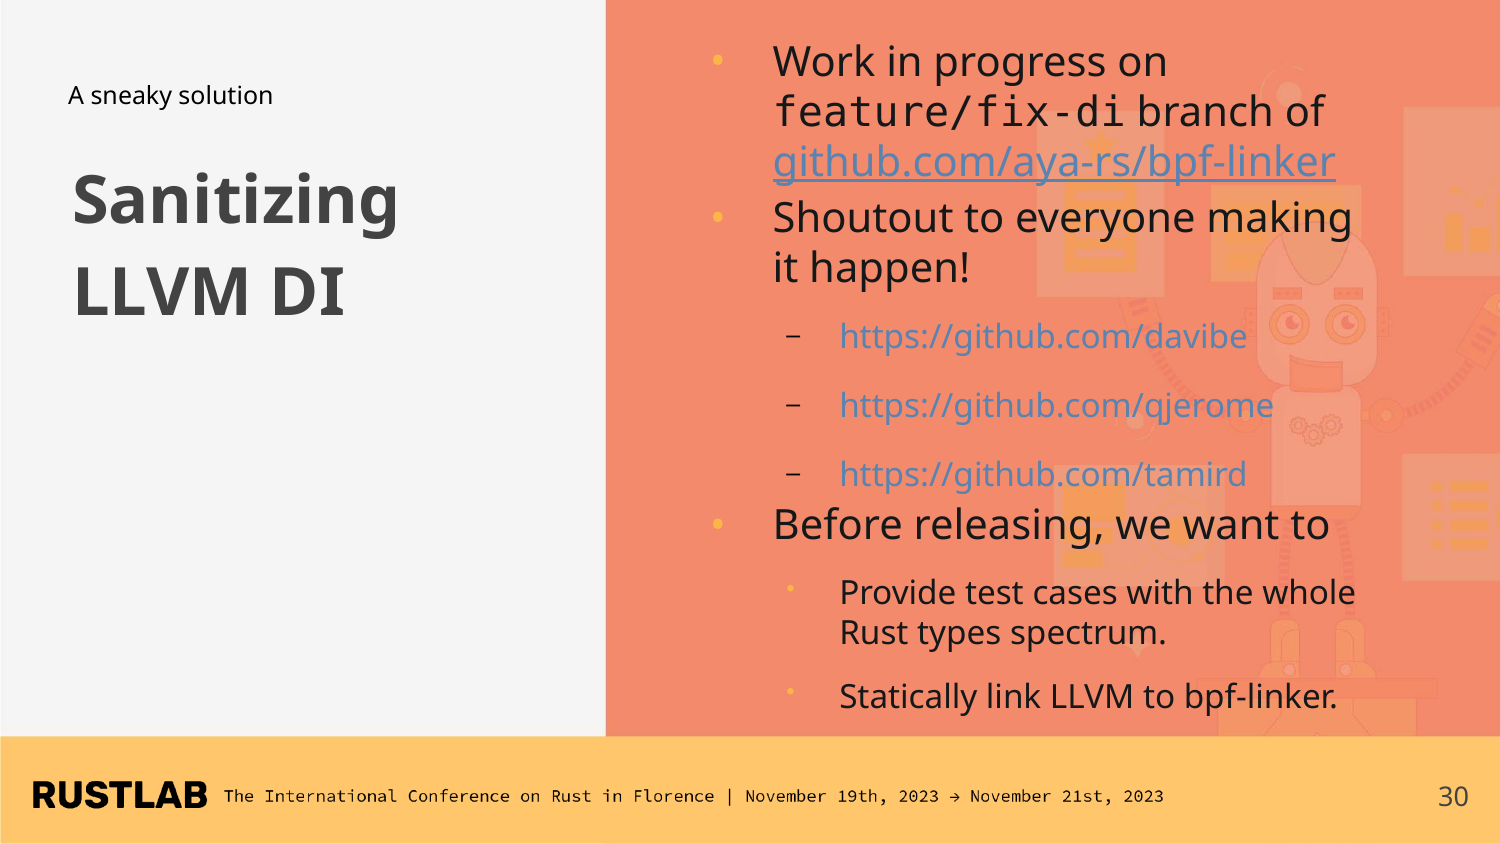

A sneaky solution
# Work in progress on feature/fix-di branch of github.com/aya-rs/bpf-linker
Shoutout to everyone making it happen!
https://github.com/davibe
https://github.com/qjerome
https://github.com/tamird
Before releasing, we want to
Provide test cases with the whole Rust types spectrum.
Statically link LLVM to bpf-linker.
Sanitizing
LLVM DI